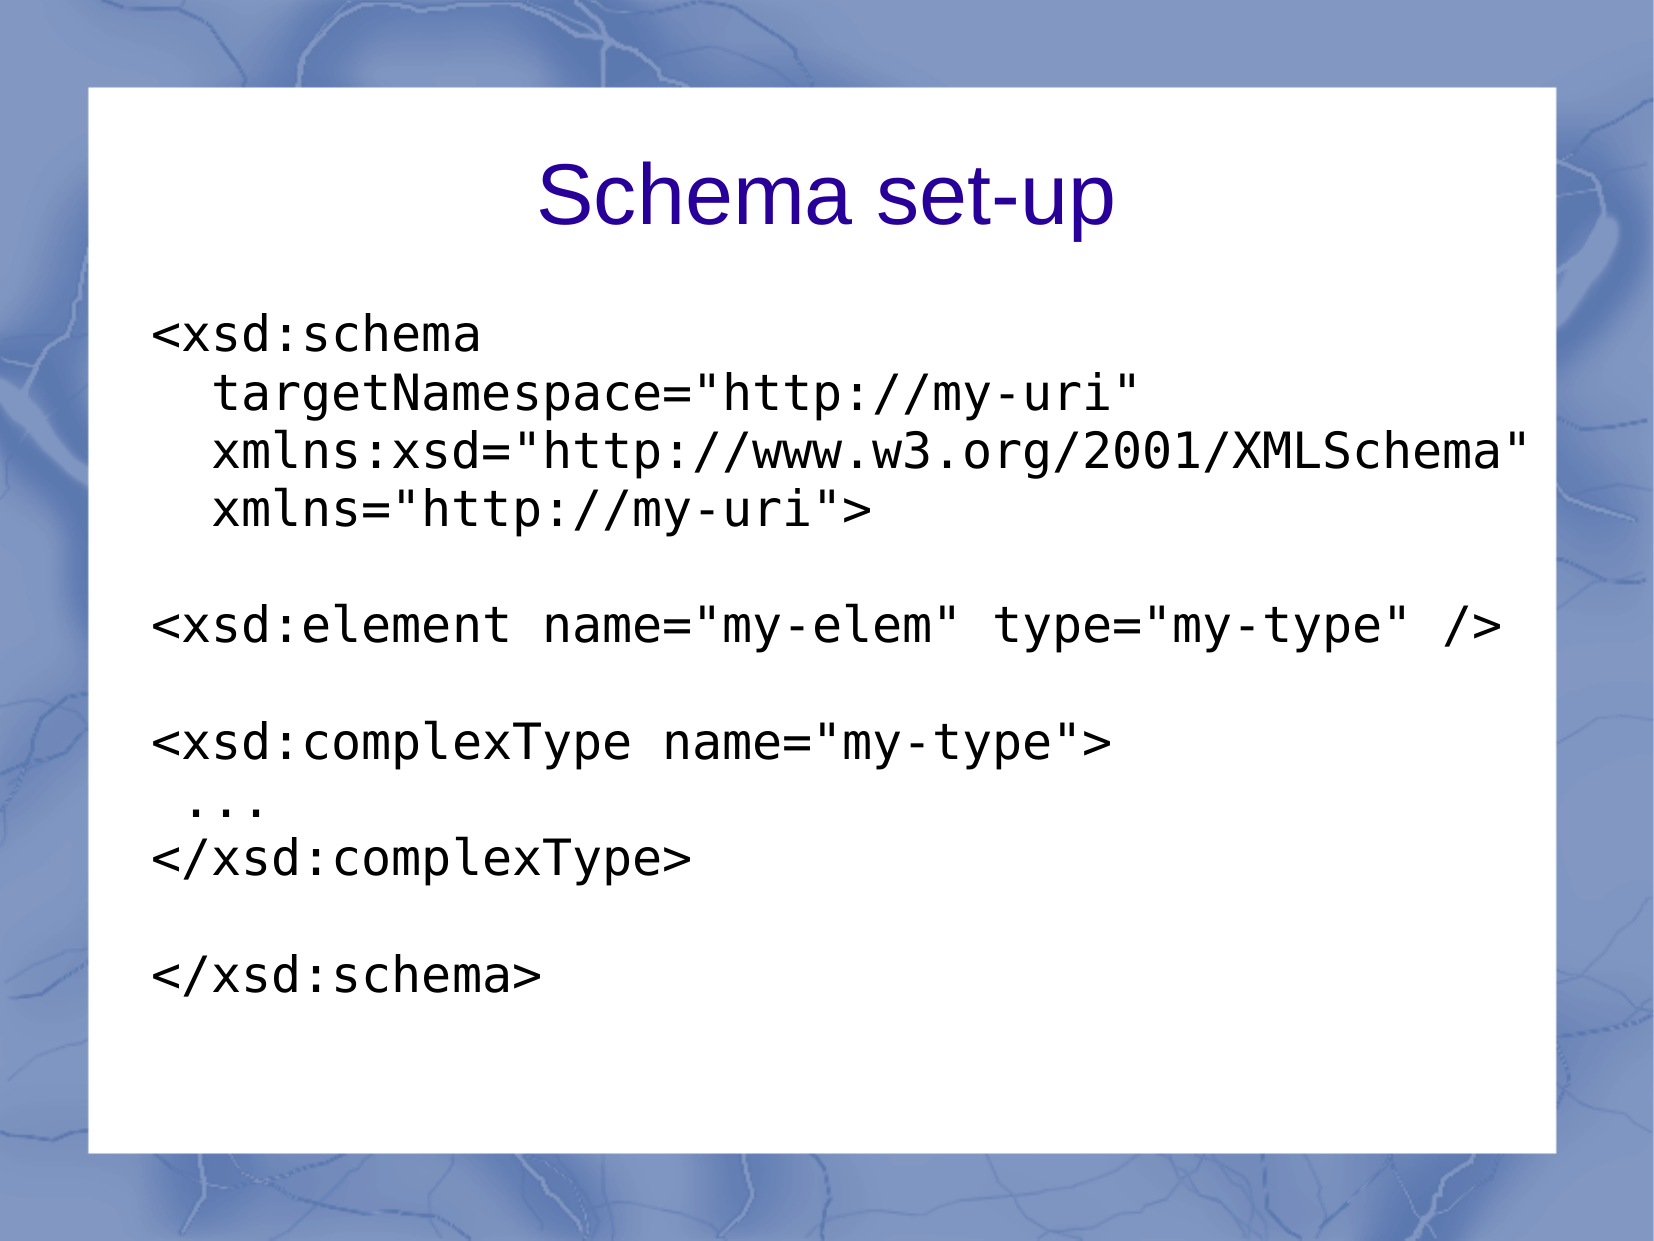

# Schema set-up
<xsd:schema
 targetNamespace="http://my-uri"
 xmlns:xsd="http://www.w3.org/2001/XMLSchema"
 xmlns="http://my-uri">
<xsd:element name="my-elem" type="my-type" />
<xsd:complexType name="my-type">
 ...
</xsd:complexType>
</xsd:schema>